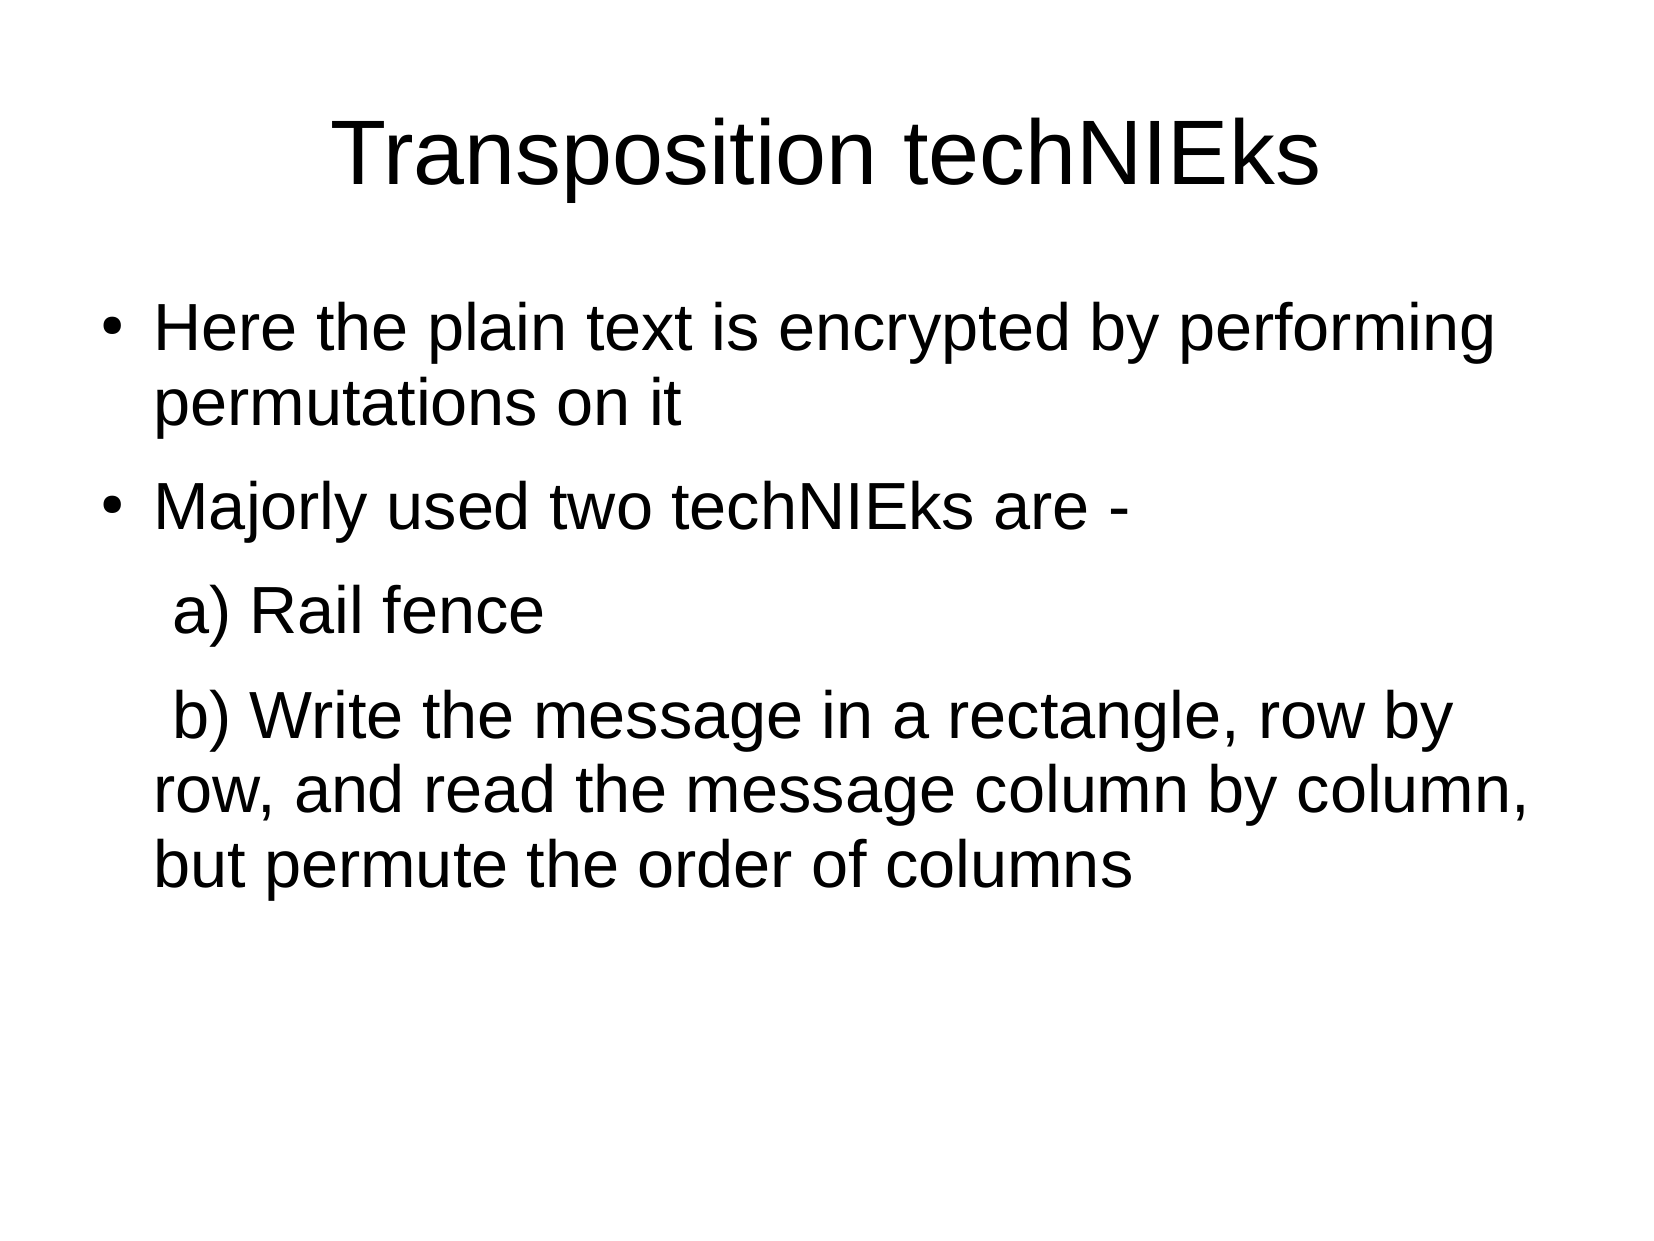

# Transposition techNIEks
Here the plain text is encrypted by performing permutations on it
Majorly used two techNIEks are -
 a) Rail fence
 b) Write the message in a rectangle, row by row, and read the message column by column, but permute the order of columns